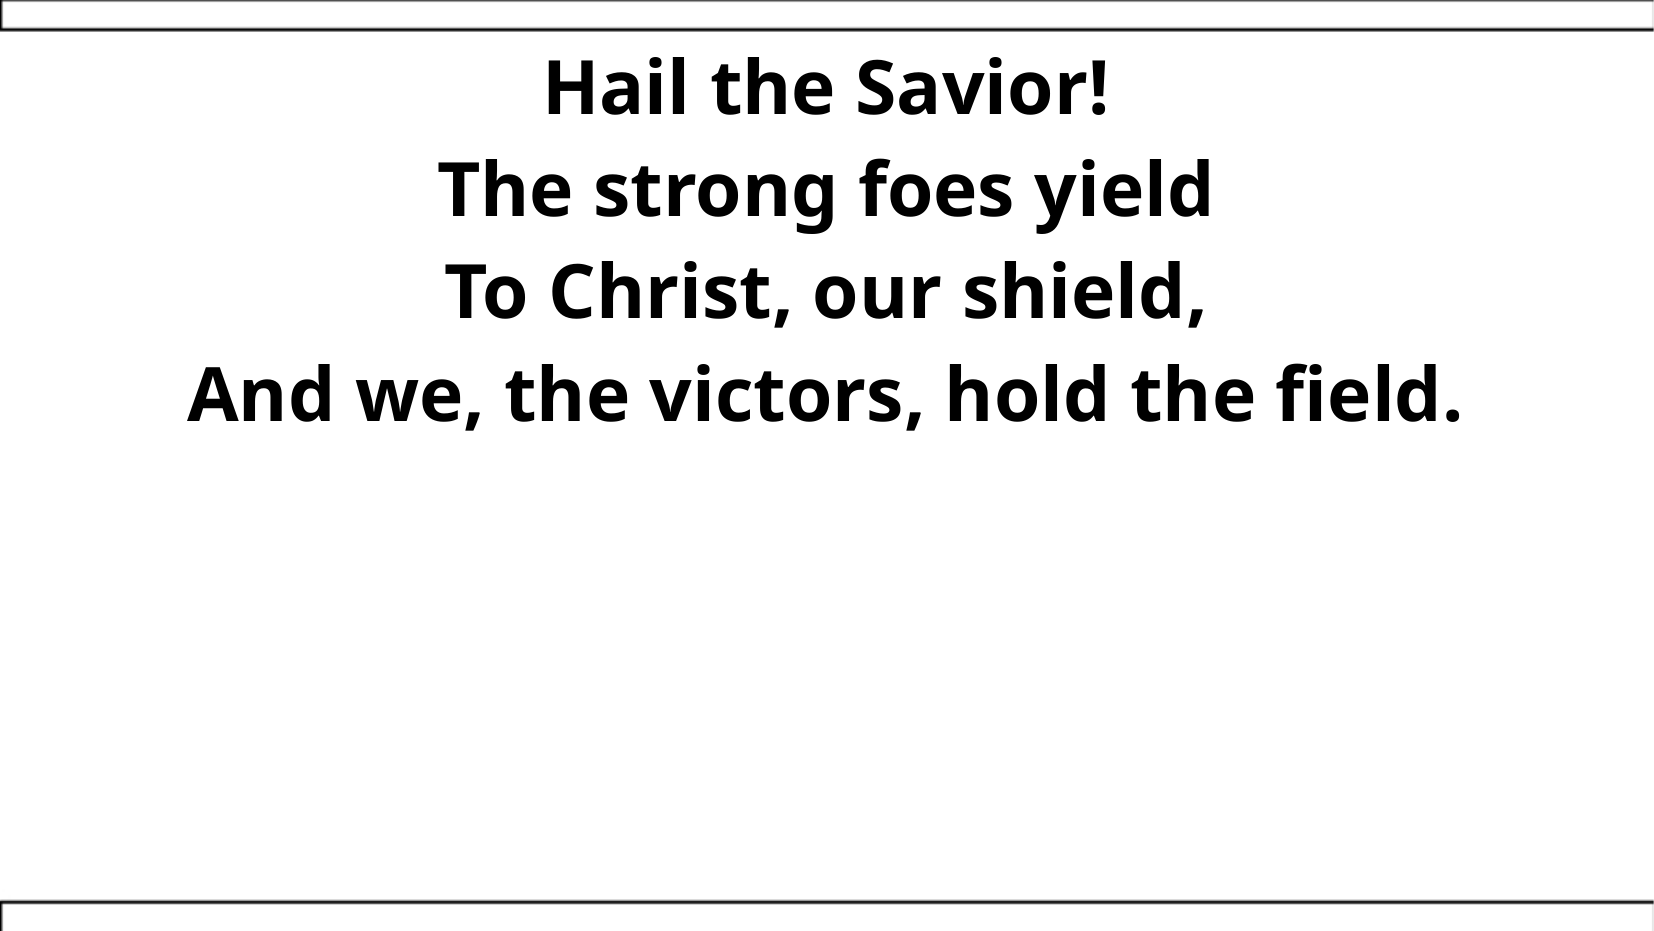

Hail the Savior!
The strong foes yield
To Christ, our shield,
And we, the victors, hold the field.